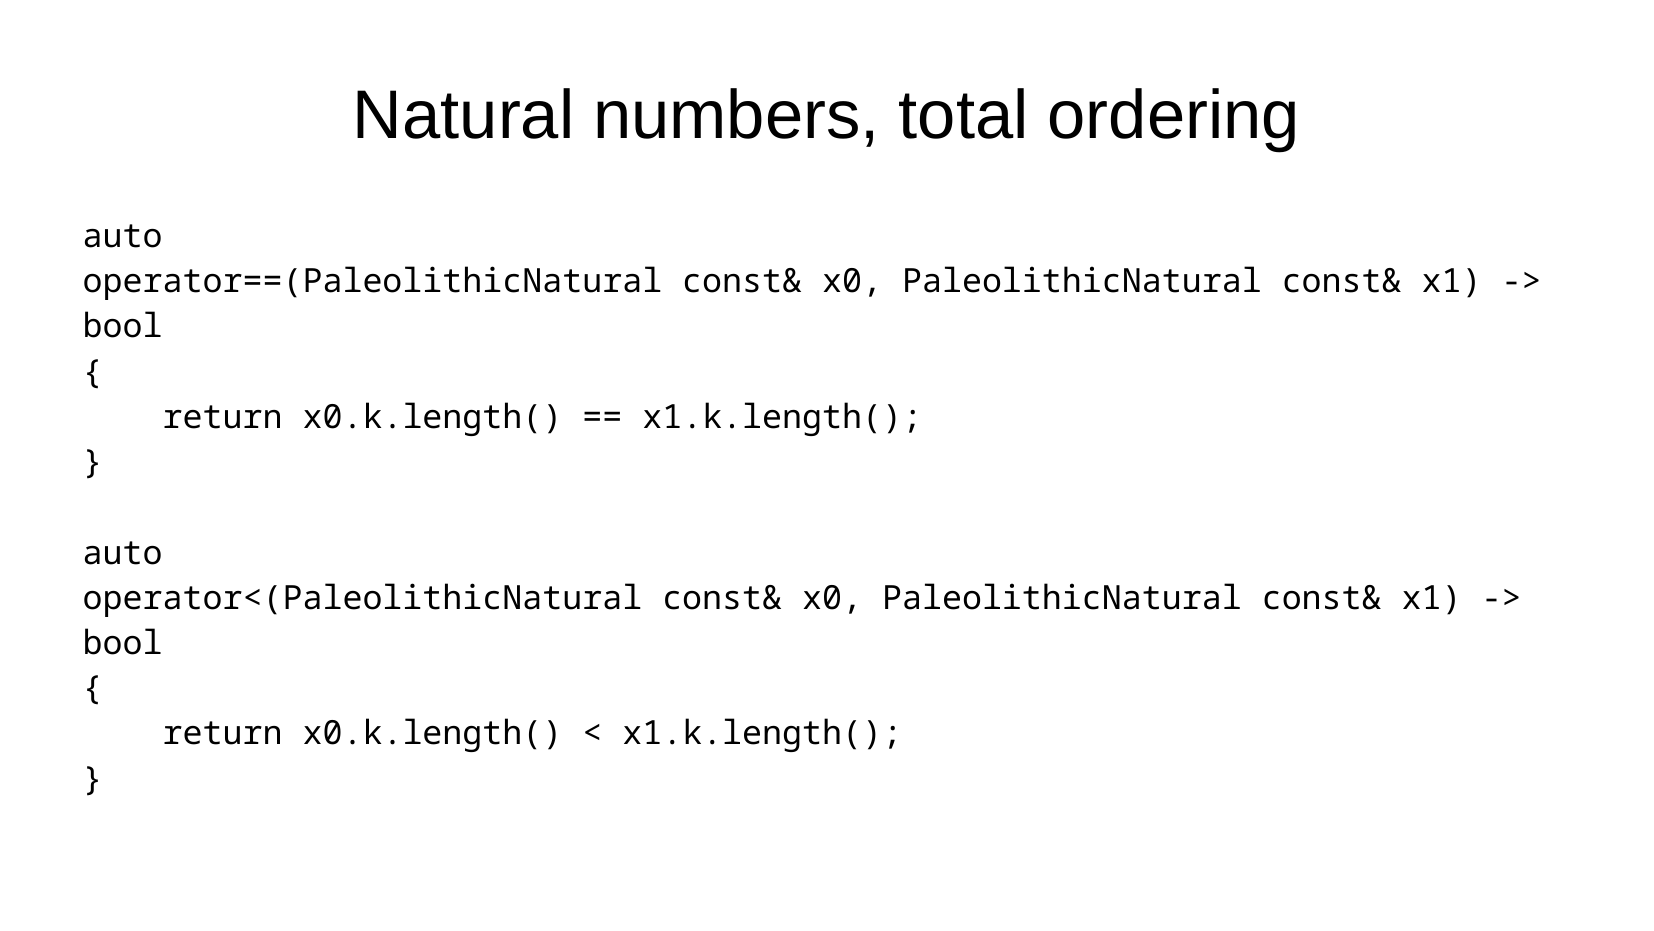

# auto
operator==(PaleolithicNatural const& x0, PaleolithicNatural const& x1) -> bool
{
 return x0.k.length() == x1.k.length();
}
auto
operator<(PaleolithicNatural const& x0, PaleolithicNatural const& x1) -> bool
{
 return x0.k.length() < x1.k.length();
}
Natural numbers, total ordering